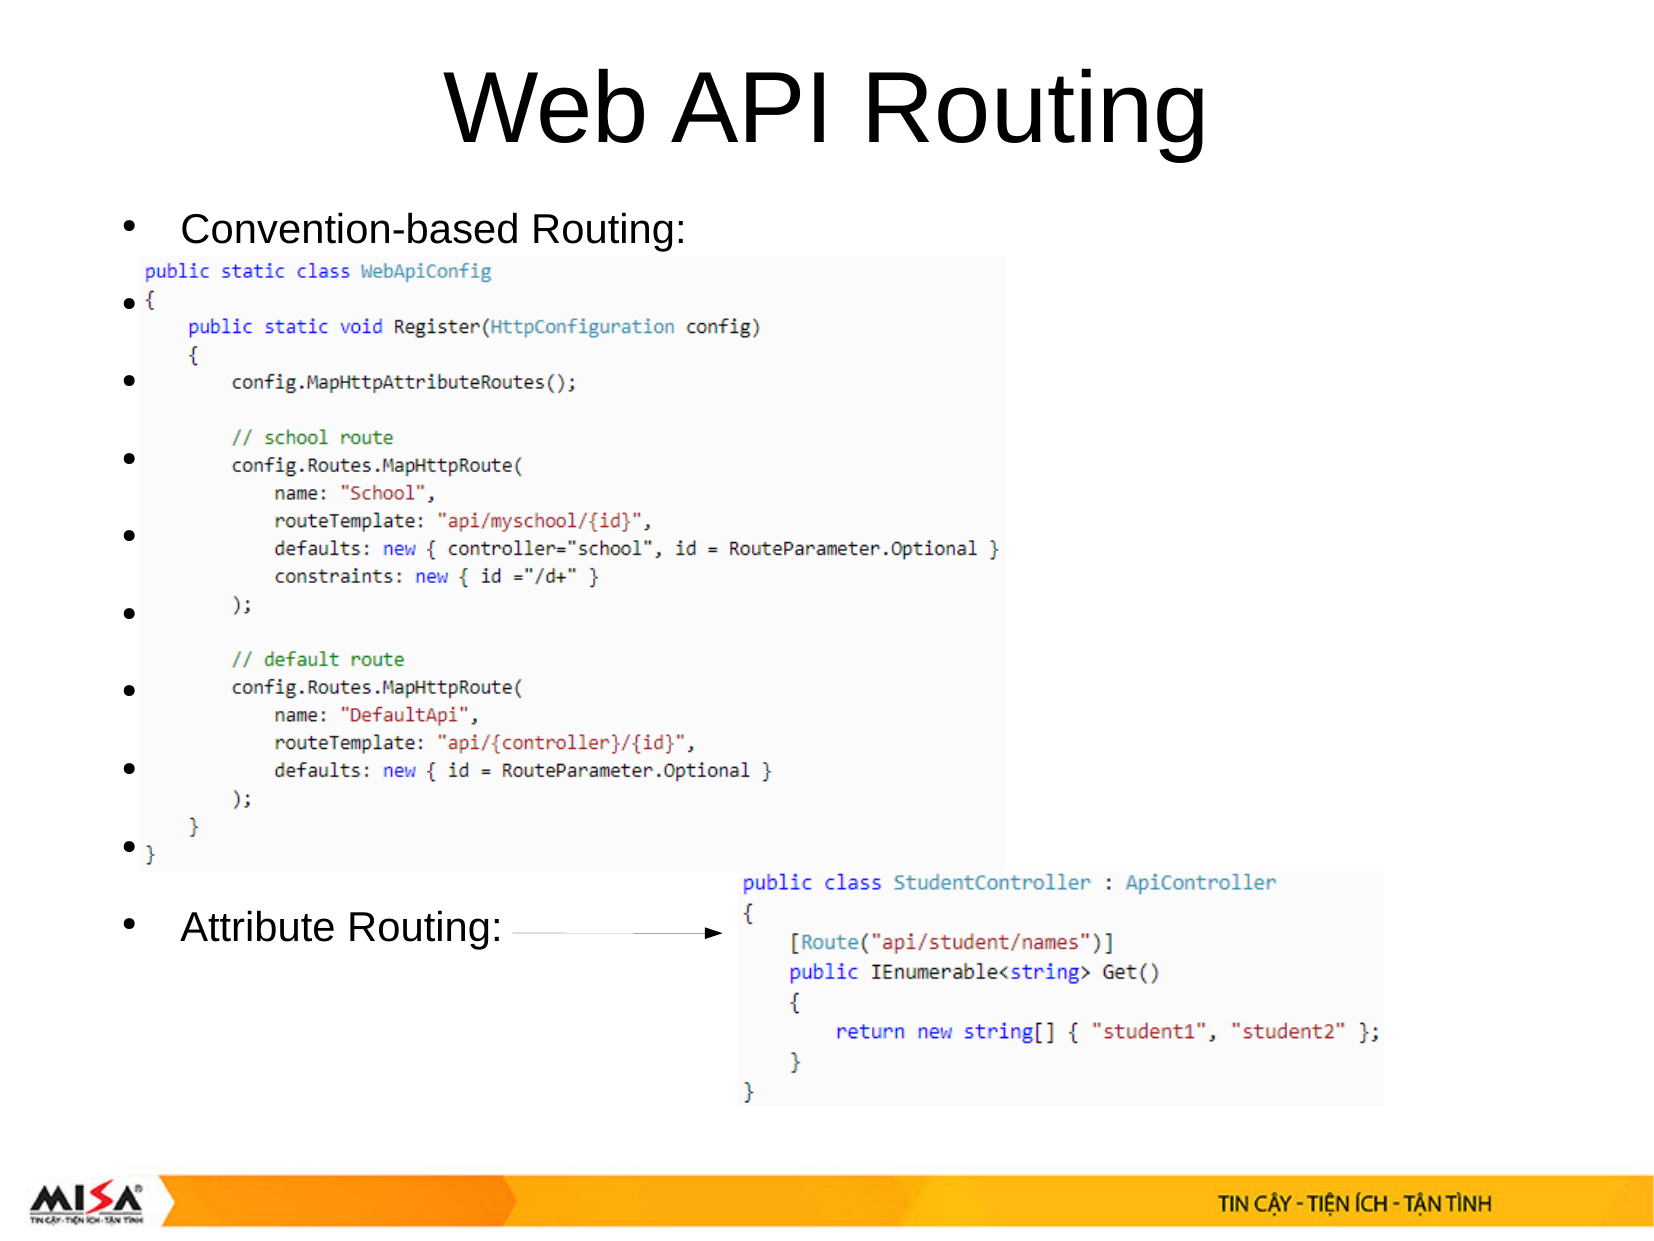

# Web API Routing
Convention-based Routing:
Attribute Routing: